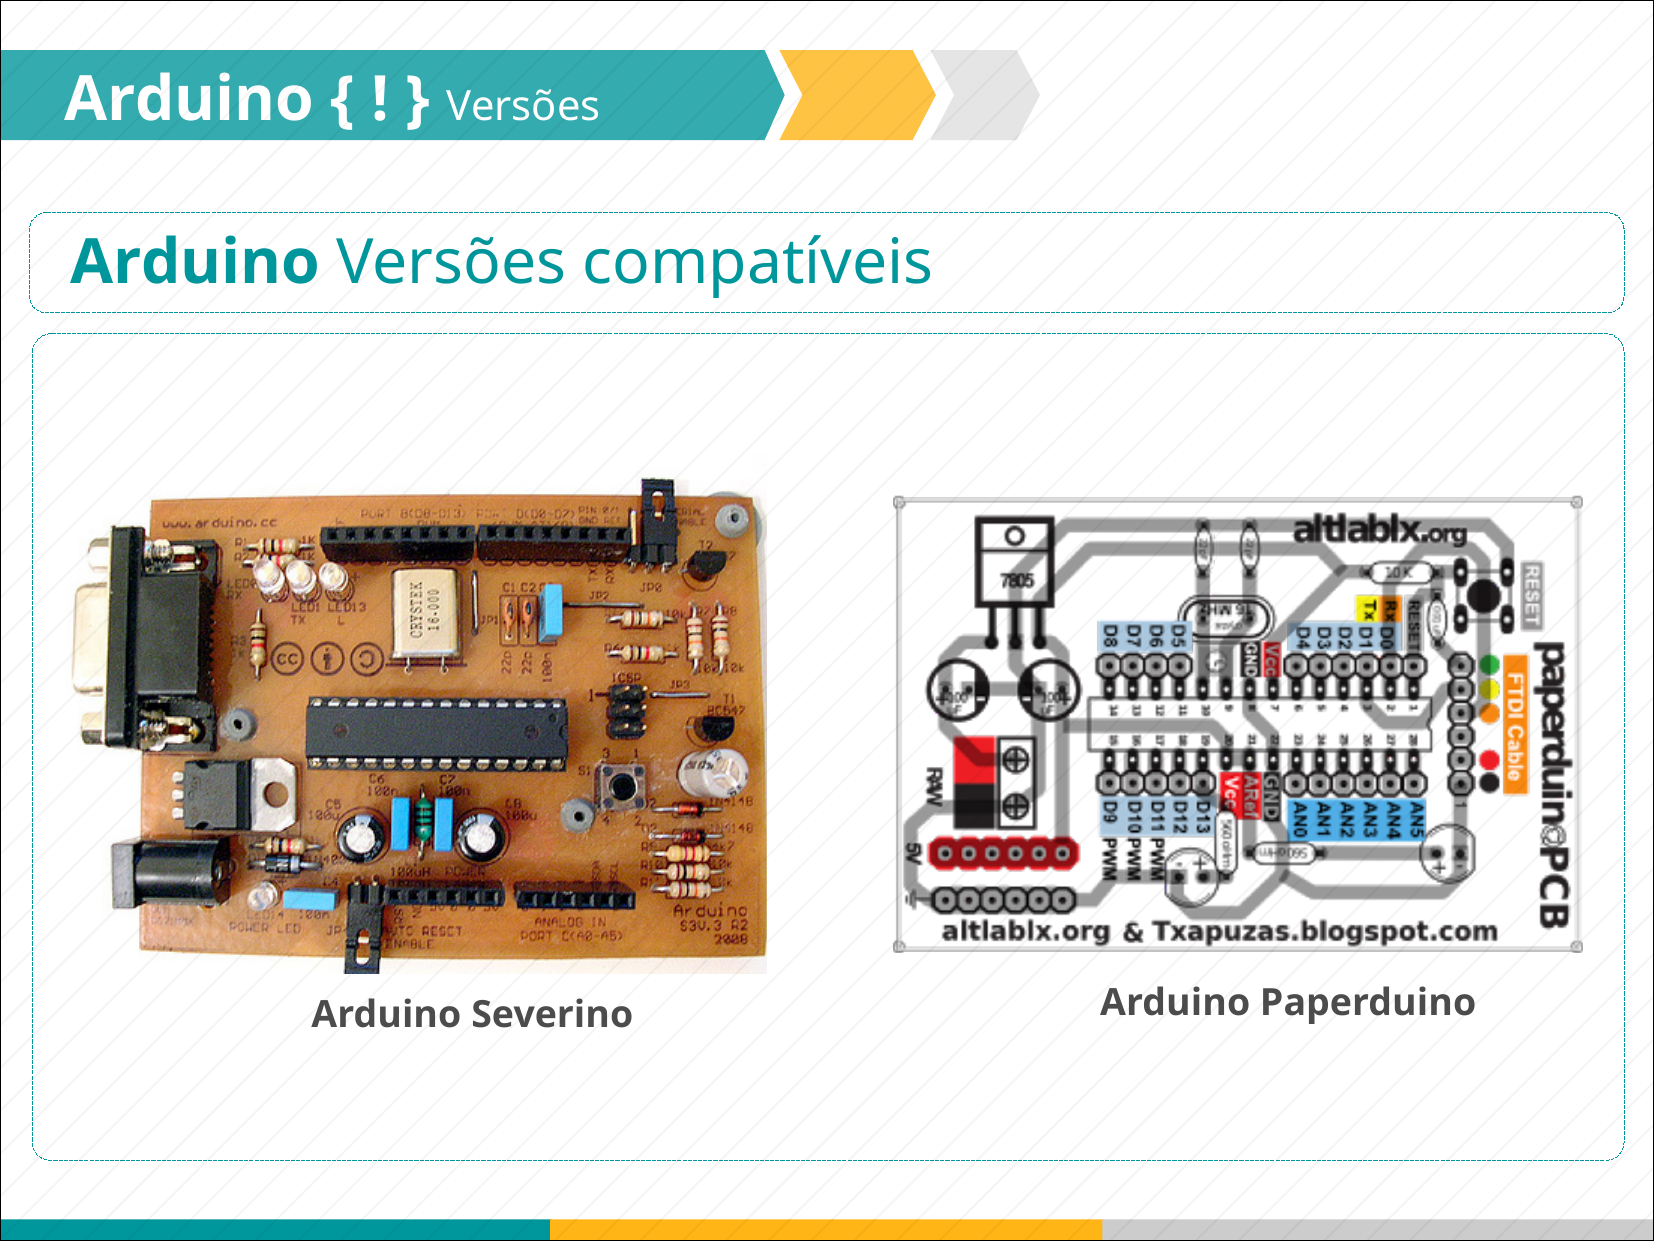

Arduino { ! } Versões
Arduino Versões compatíveis
Arduino Paperduino
Arduino Severino